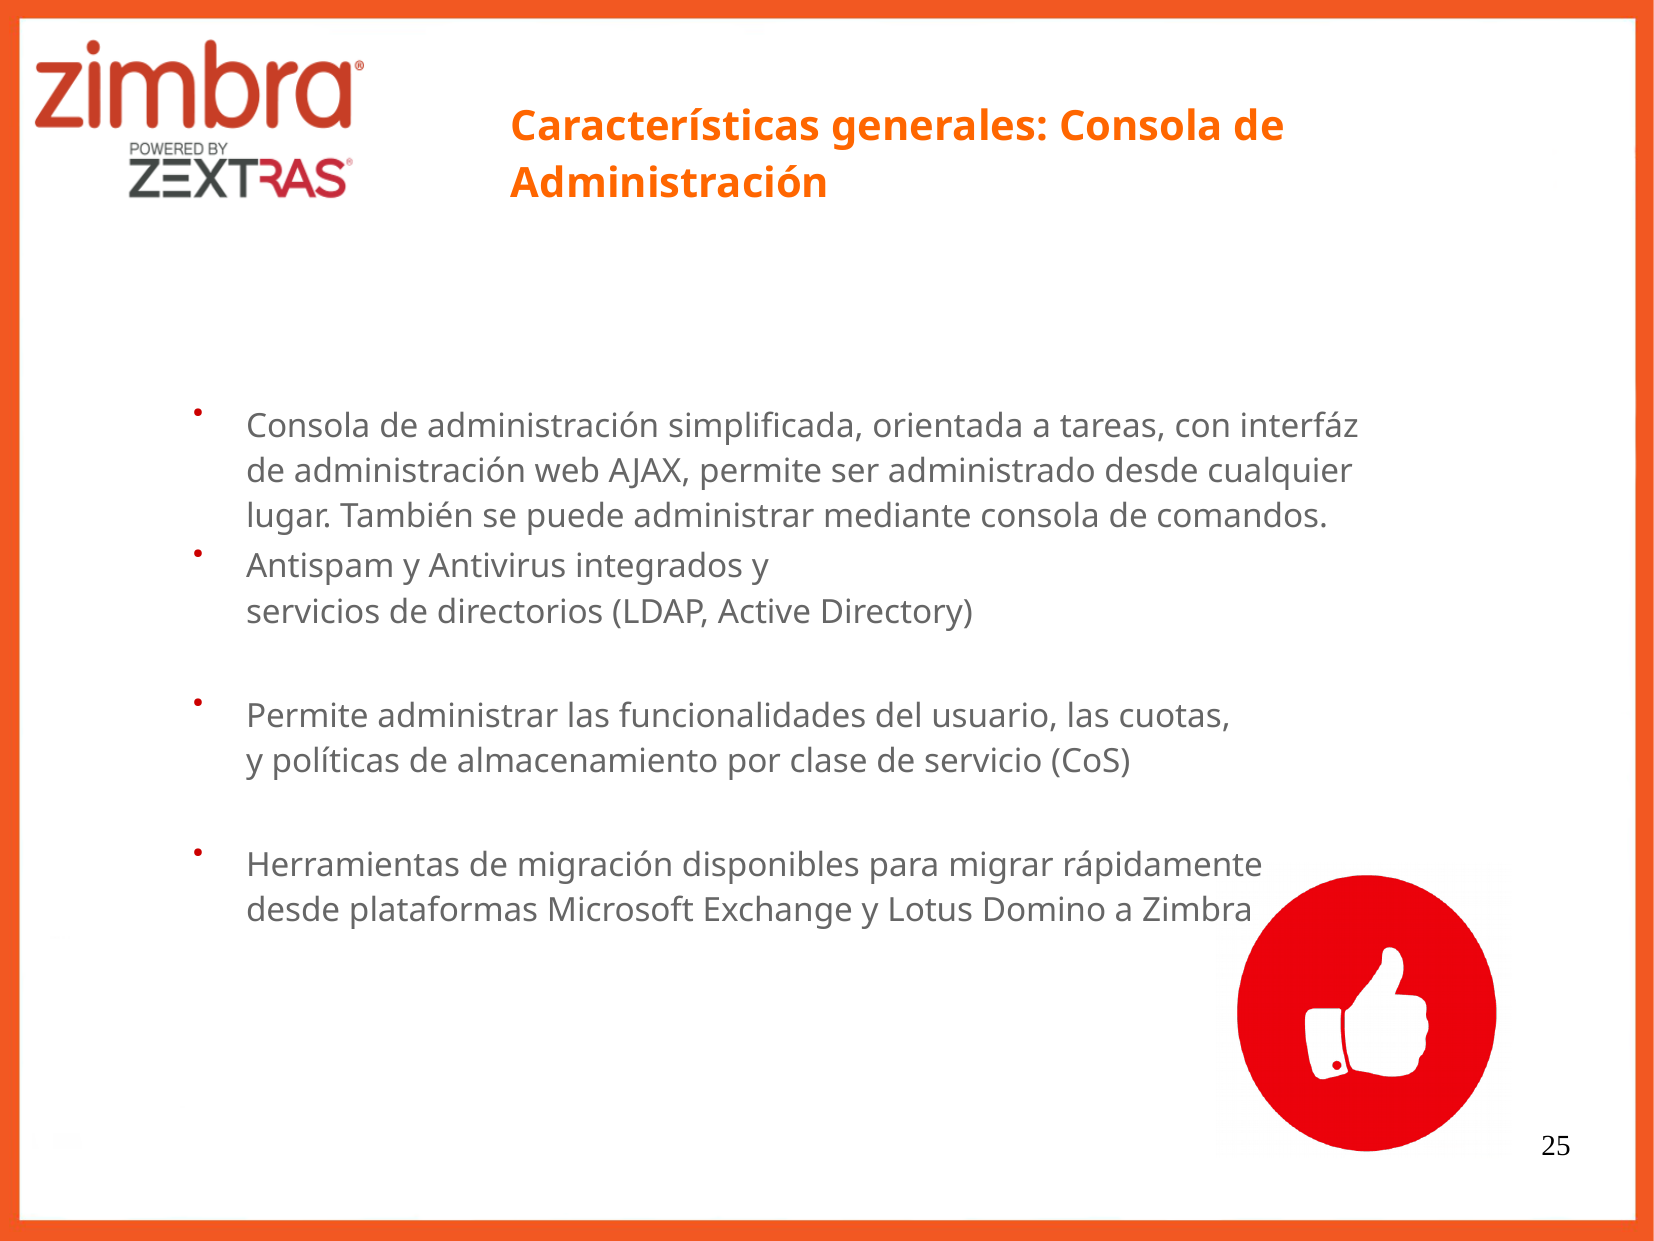

Características generales: Consola de Administración
Consola de administración simplificada, orientada a tareas, con interfáz
de administración web AJAX, permite ser administrado desde cualquier
lugar. También se puede administrar mediante consola de comandos.
●
Antispam y Antivirus integrados y
servicios de directorios (LDAP, Active Directory)
●
Permite administrar las funcionalidades del usuario, las cuotas,
y políticas de almacenamiento por clase de servicio (CoS)
●
Herramientas de migración disponibles para migrar rápidamente
desde plataformas Microsoft Exchange y Lotus Domino a Zimbra
●
25